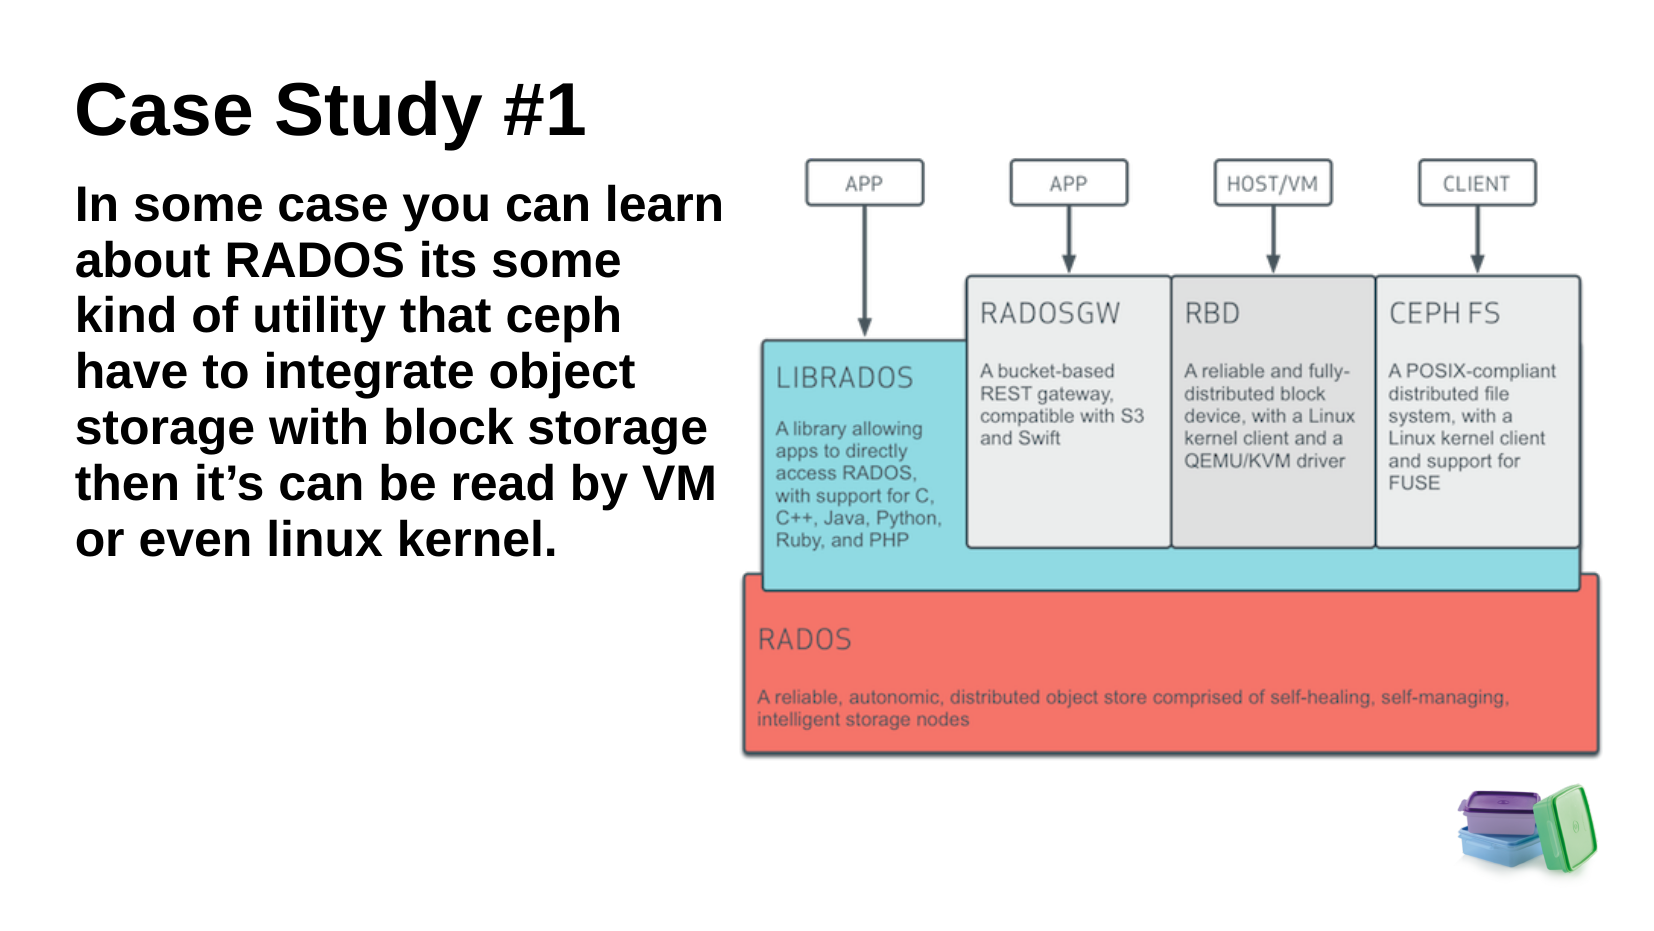

Case Study #1
In some case you can learn about RADOS its some kind of utility that ceph have to integrate object storage with block storage then it’s can be read by VM or even linux kernel.